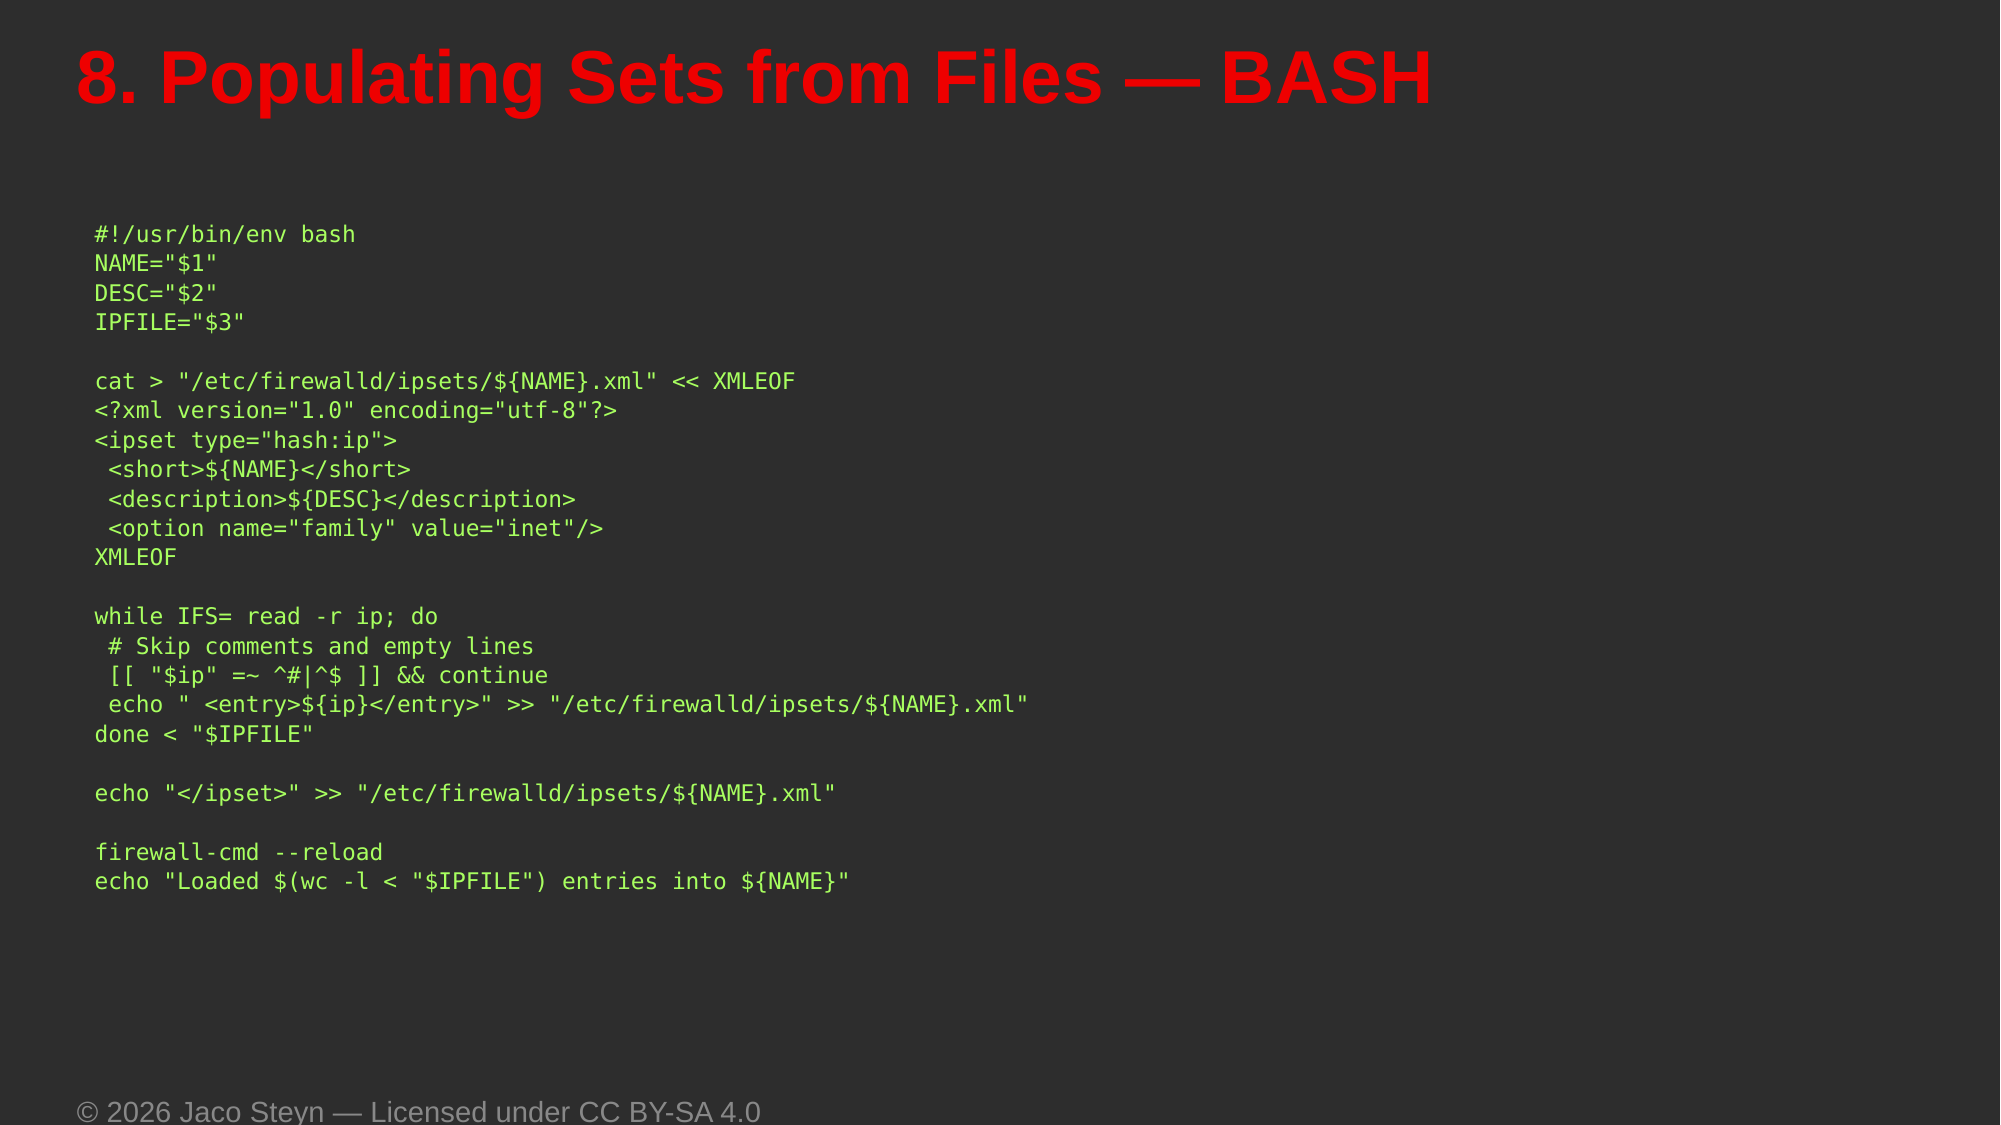

8. Populating Sets from Files — BASH
#!/usr/bin/env bash
NAME="$1"
DESC="$2"
IPFILE="$3"
cat > "/etc/firewalld/ipsets/${NAME}.xml" << XMLEOF
<?xml version="1.0" encoding="utf-8"?>
<ipset type="hash:ip">
 <short>${NAME}</short>
 <description>${DESC}</description>
 <option name="family" value="inet"/>
XMLEOF
while IFS= read -r ip; do
 # Skip comments and empty lines
 [[ "$ip" =~ ^#|^$ ]] && continue
 echo " <entry>${ip}</entry>" >> "/etc/firewalld/ipsets/${NAME}.xml"
done < "$IPFILE"
echo "</ipset>" >> "/etc/firewalld/ipsets/${NAME}.xml"
firewall-cmd --reload
echo "Loaded $(wc -l < "$IPFILE") entries into ${NAME}"
© 2026 Jaco Steyn — Licensed under CC BY-SA 4.0